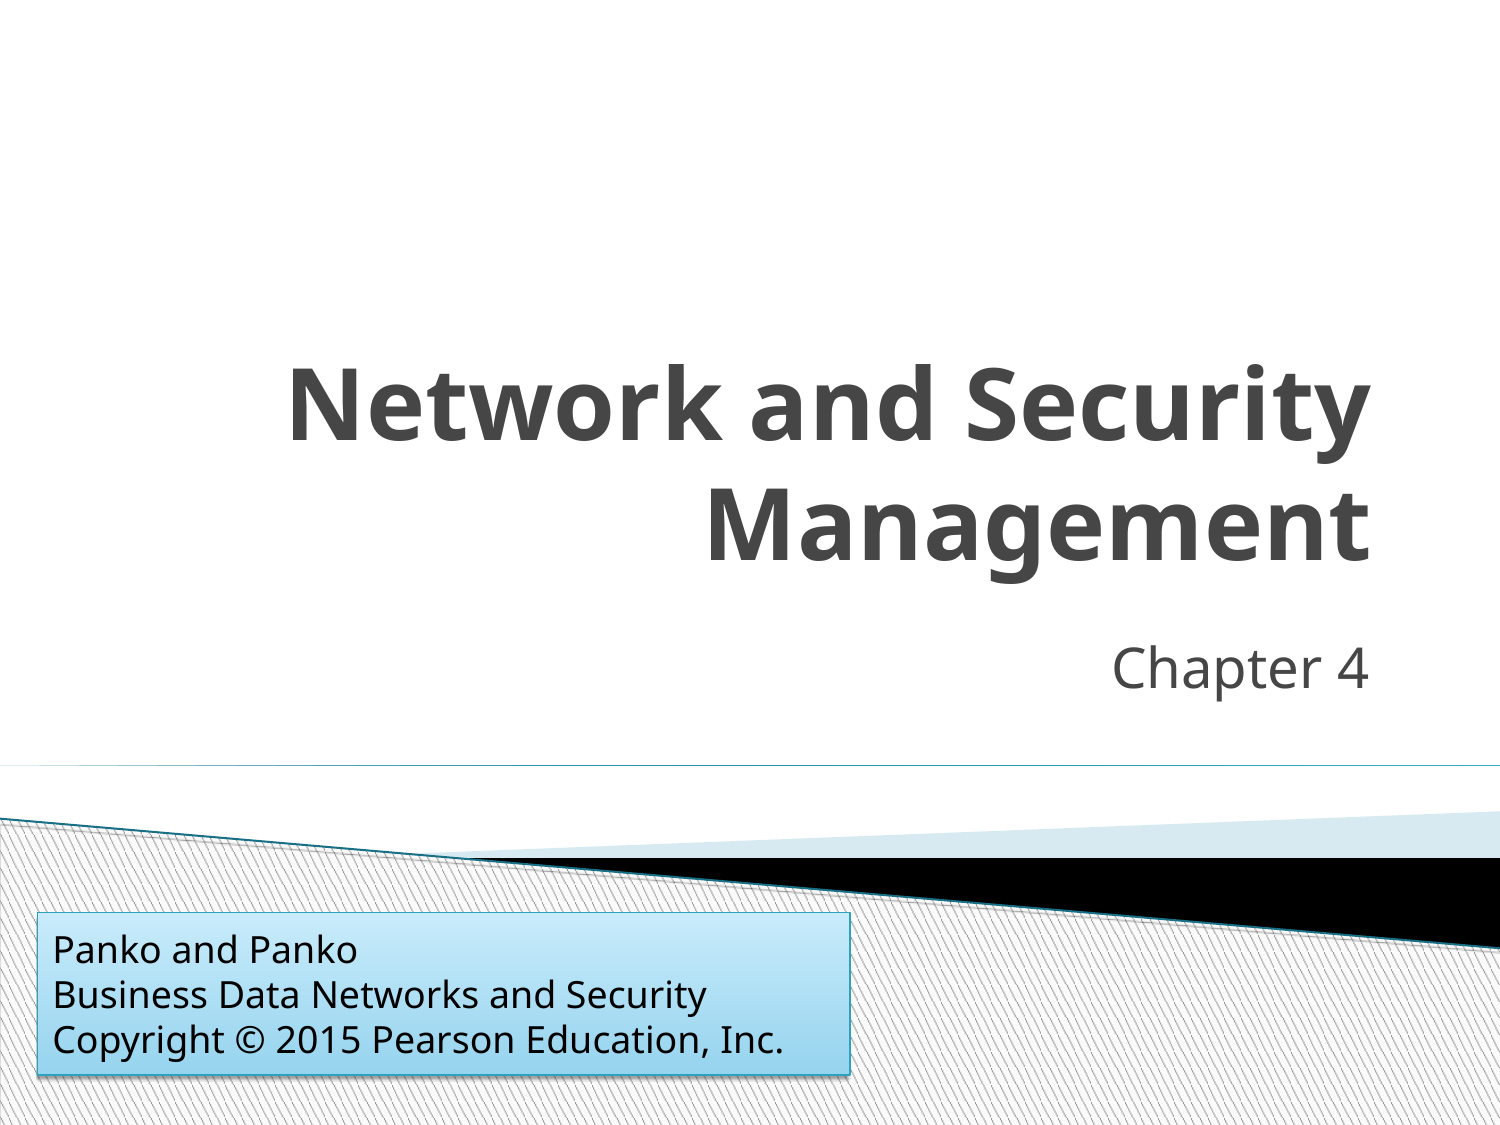

# Network and Security Management
Chapter 4
Panko and Panko
Business Data Networks and Security
Copyright © 2015 Pearson Education, Inc.